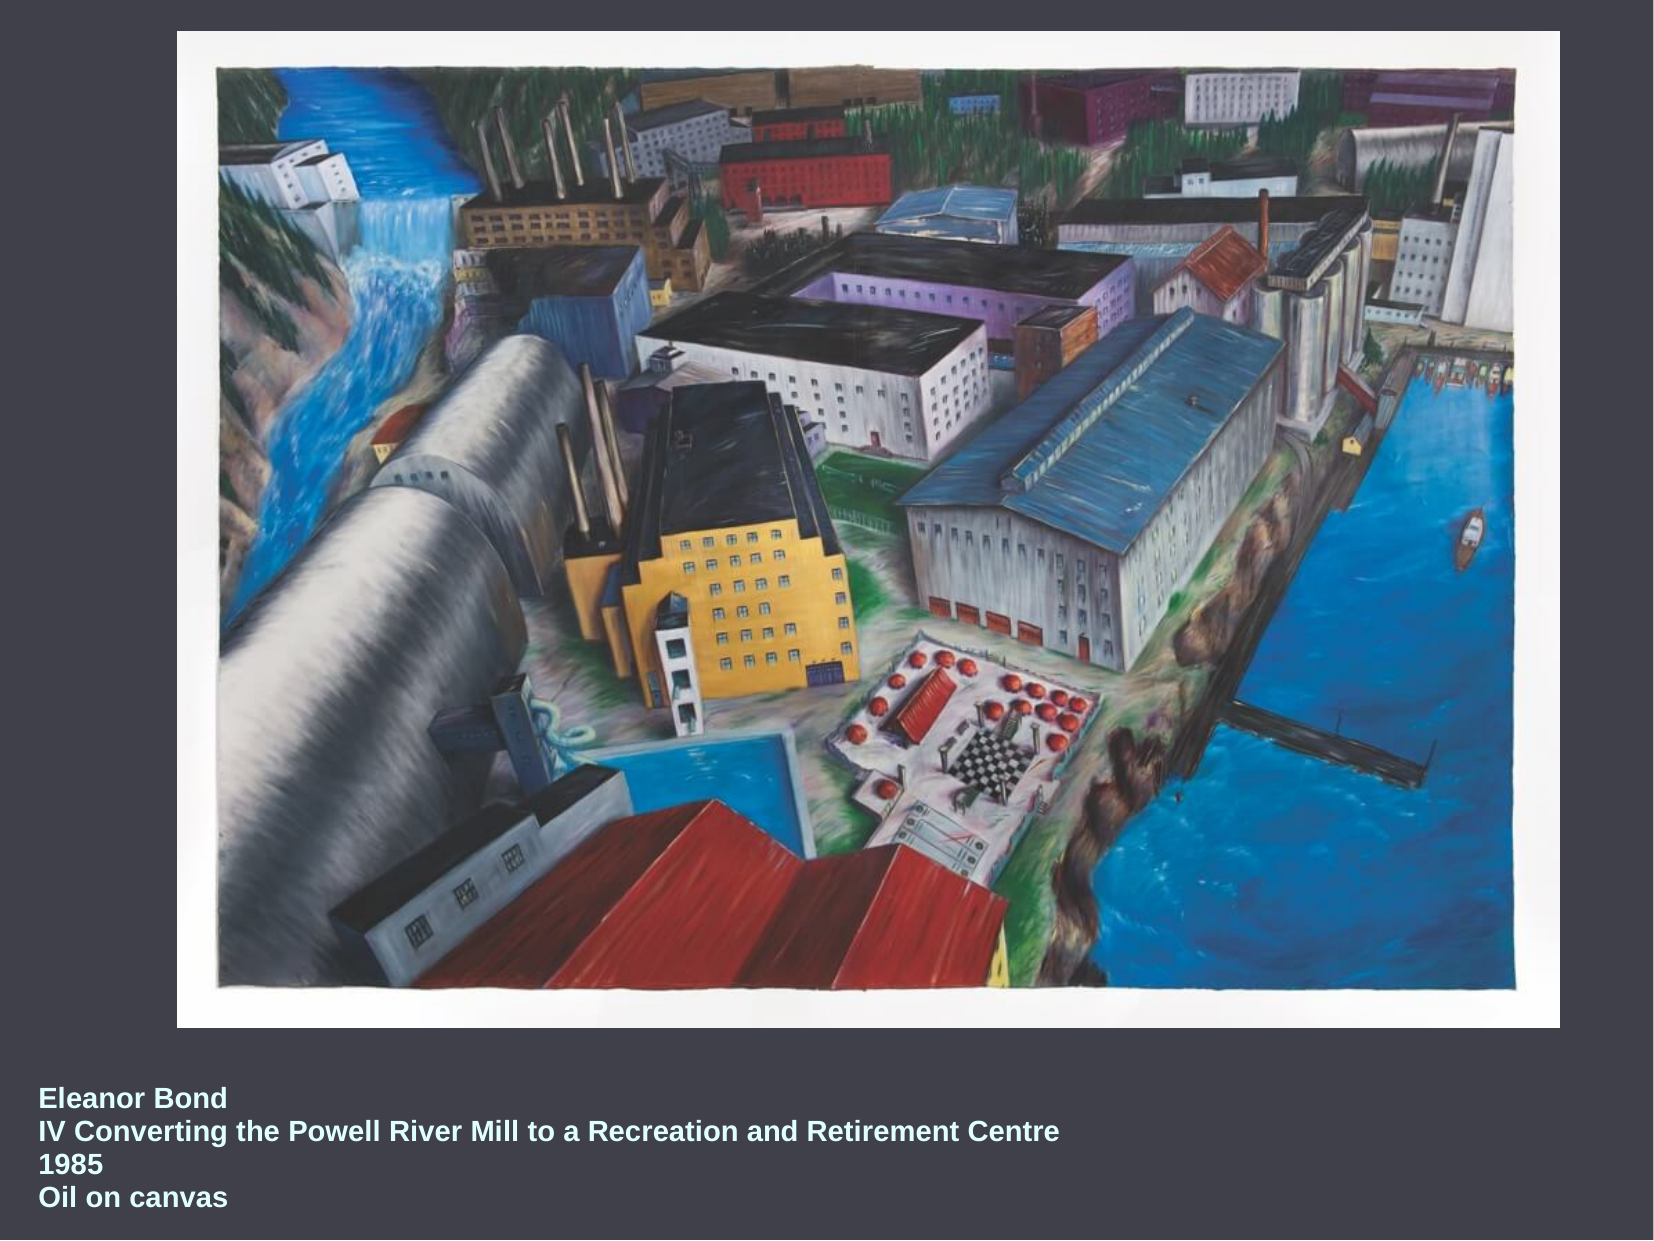

#
Eleanor Bond
IV Converting the Powell River Mill to a Recreation and Retirement Centre
1985
Oil on canvas